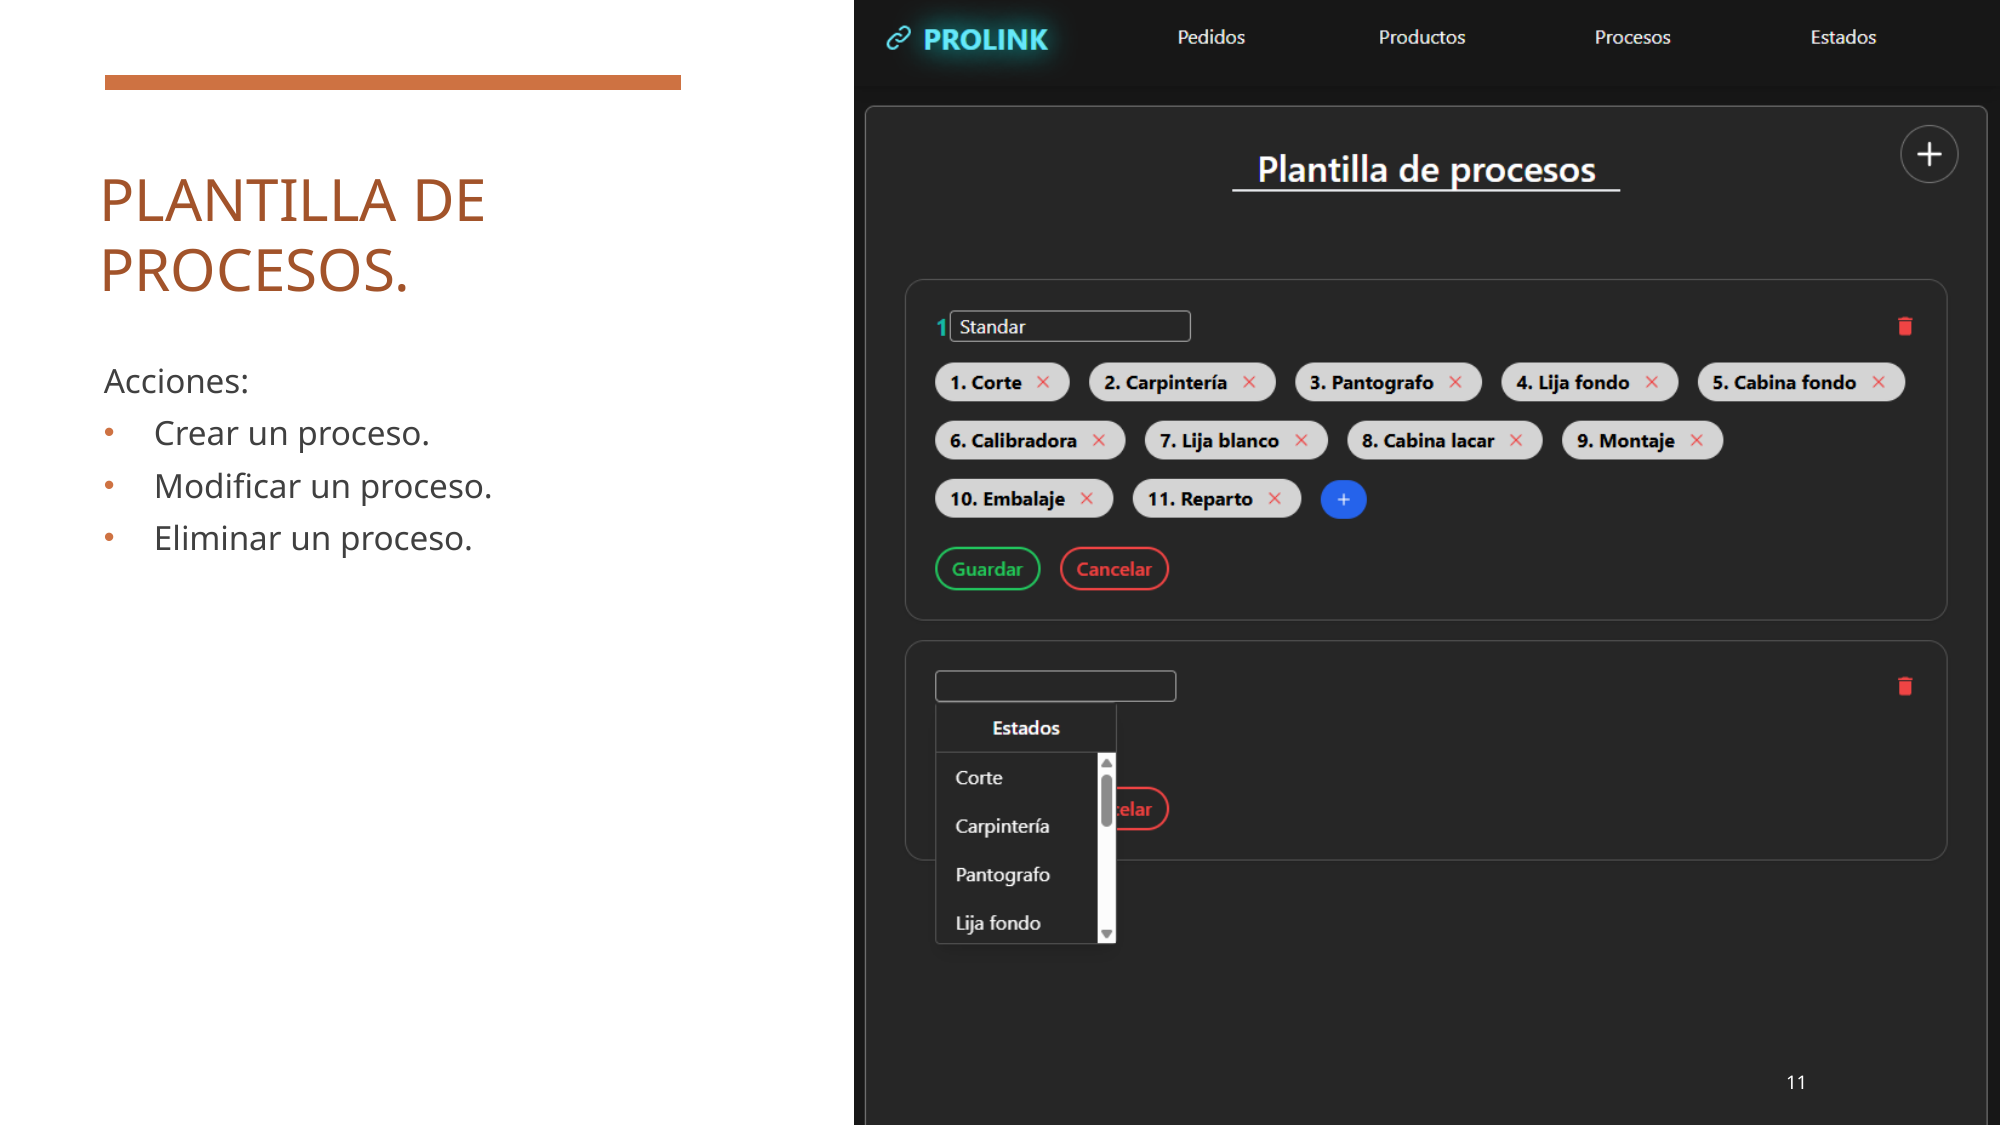

# Plantilla de procesos.
Acciones:
Crear un proceso.
Modificar un proceso.
Eliminar un proceso.